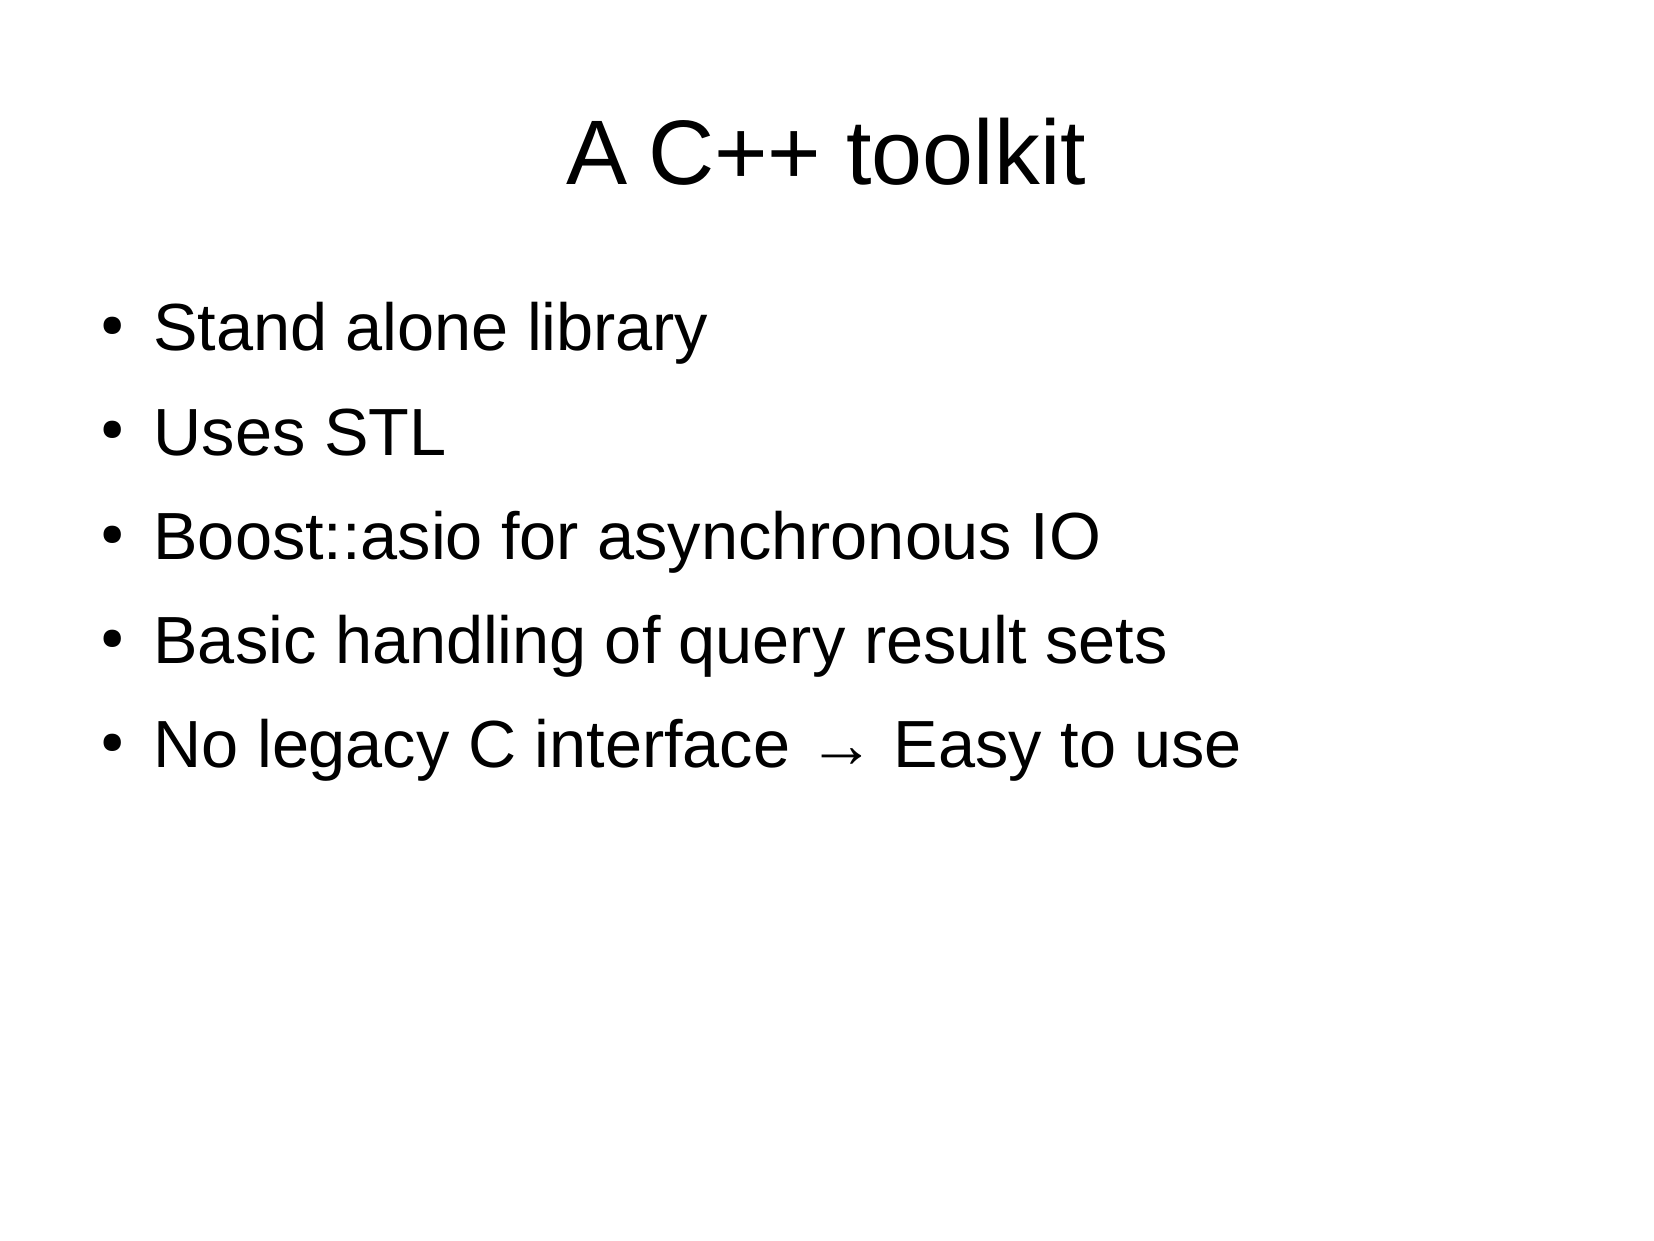

# A C++ toolkit
Stand alone library
Uses STL
Boost::asio for asynchronous IO
Basic handling of query result sets
No legacy C interface → Easy to use